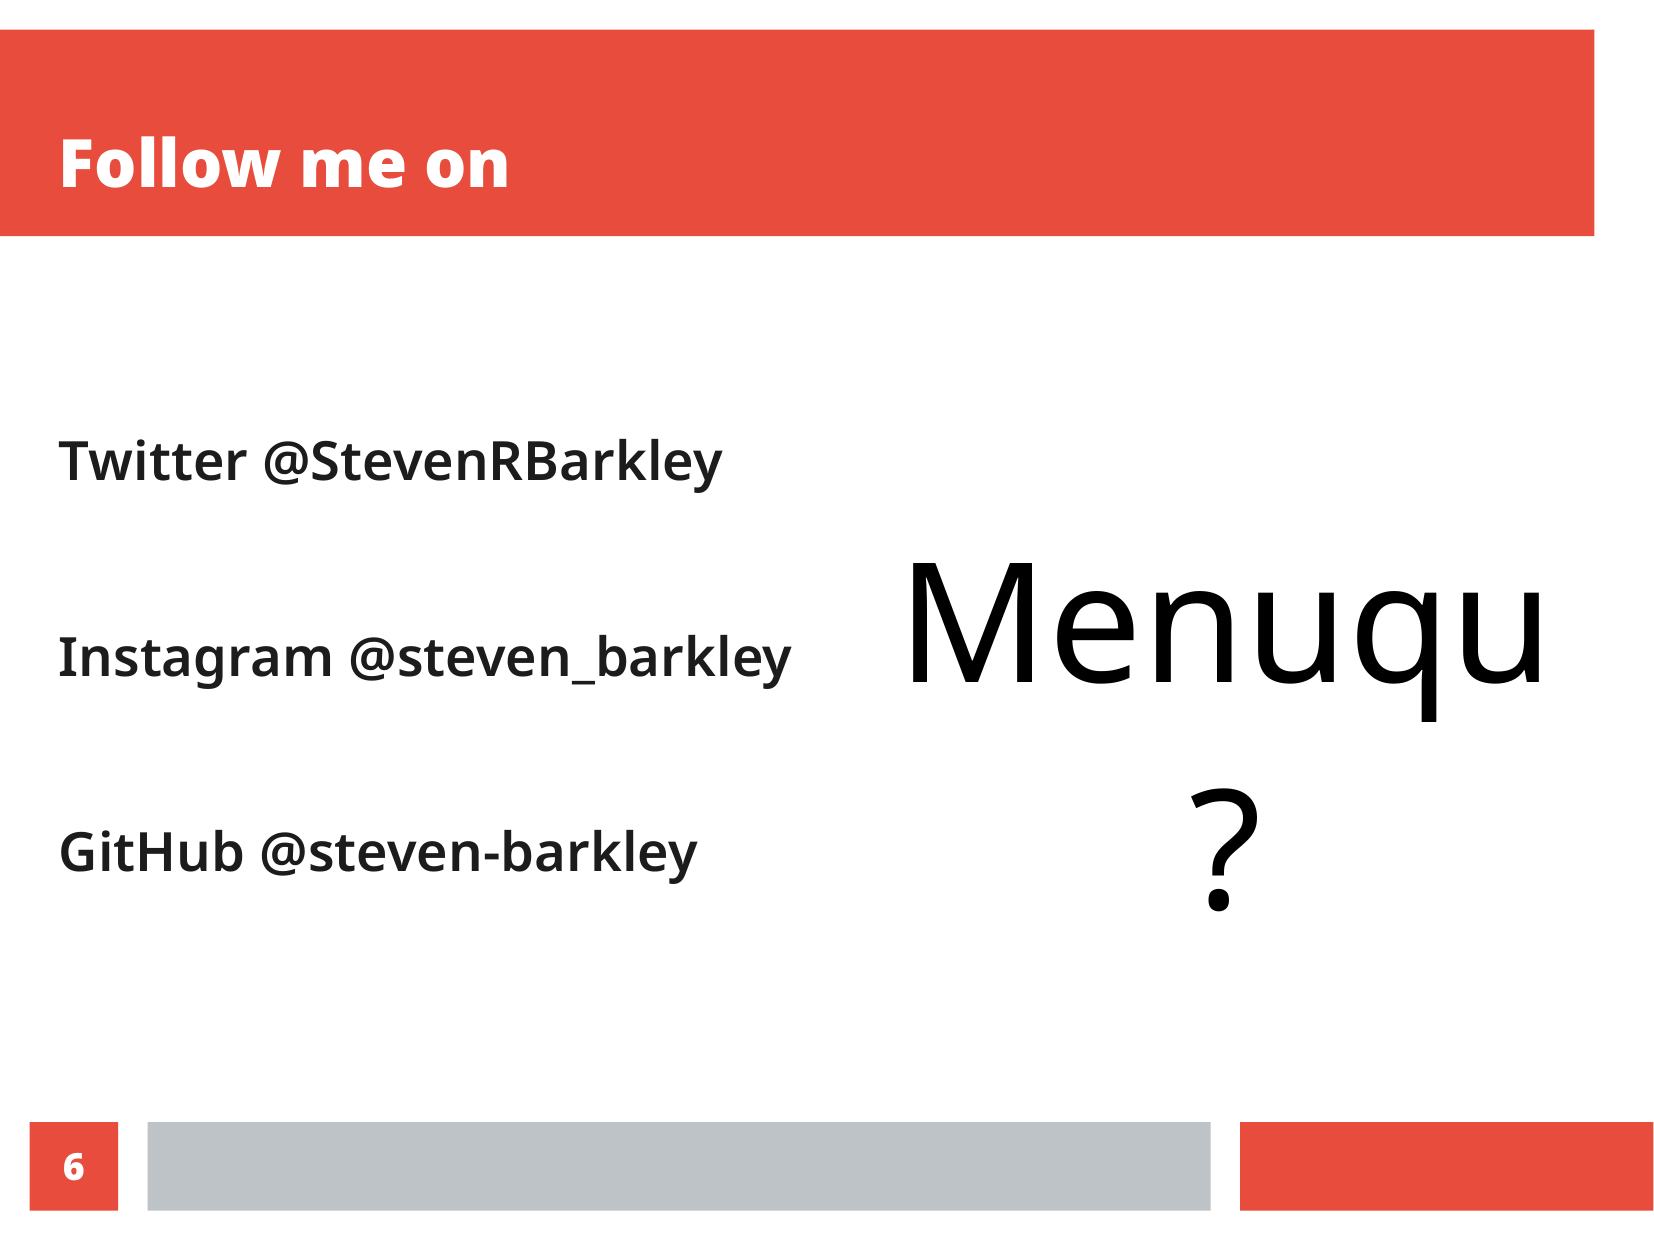

# Follow me on
Twitter @StevenRBarkley
Instagram @steven_barkley
GitHub @steven-barkley
Menuqu?
6